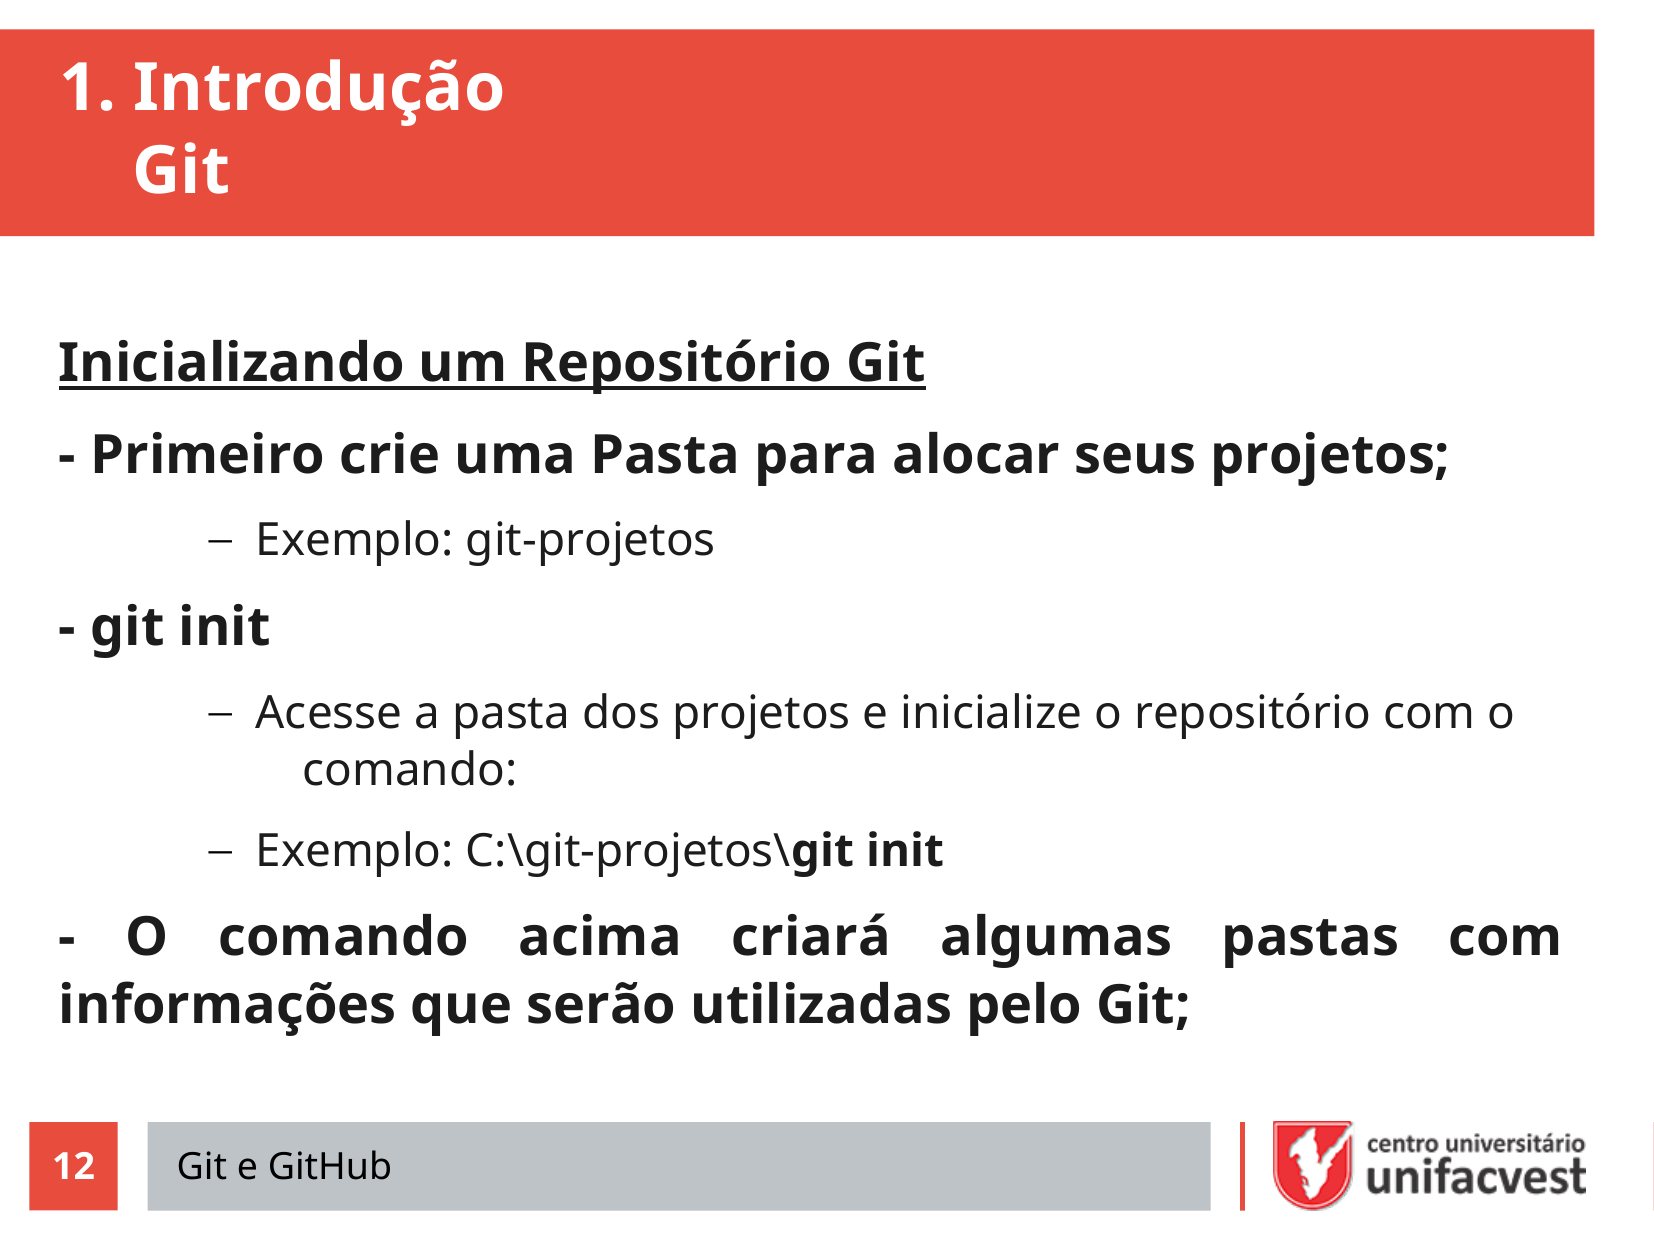

# 1. Introdução Git
Inicializando um Repositório Git
- Primeiro crie uma Pasta para alocar seus projetos;
Exemplo: git-projetos
- git init
Acesse a pasta dos projetos e inicialize o repositório com o comando:
Exemplo: C:\git-projetos\git init
- O comando acima criará algumas pastas com informações que serão utilizadas pelo Git;
12
Git e GitHub